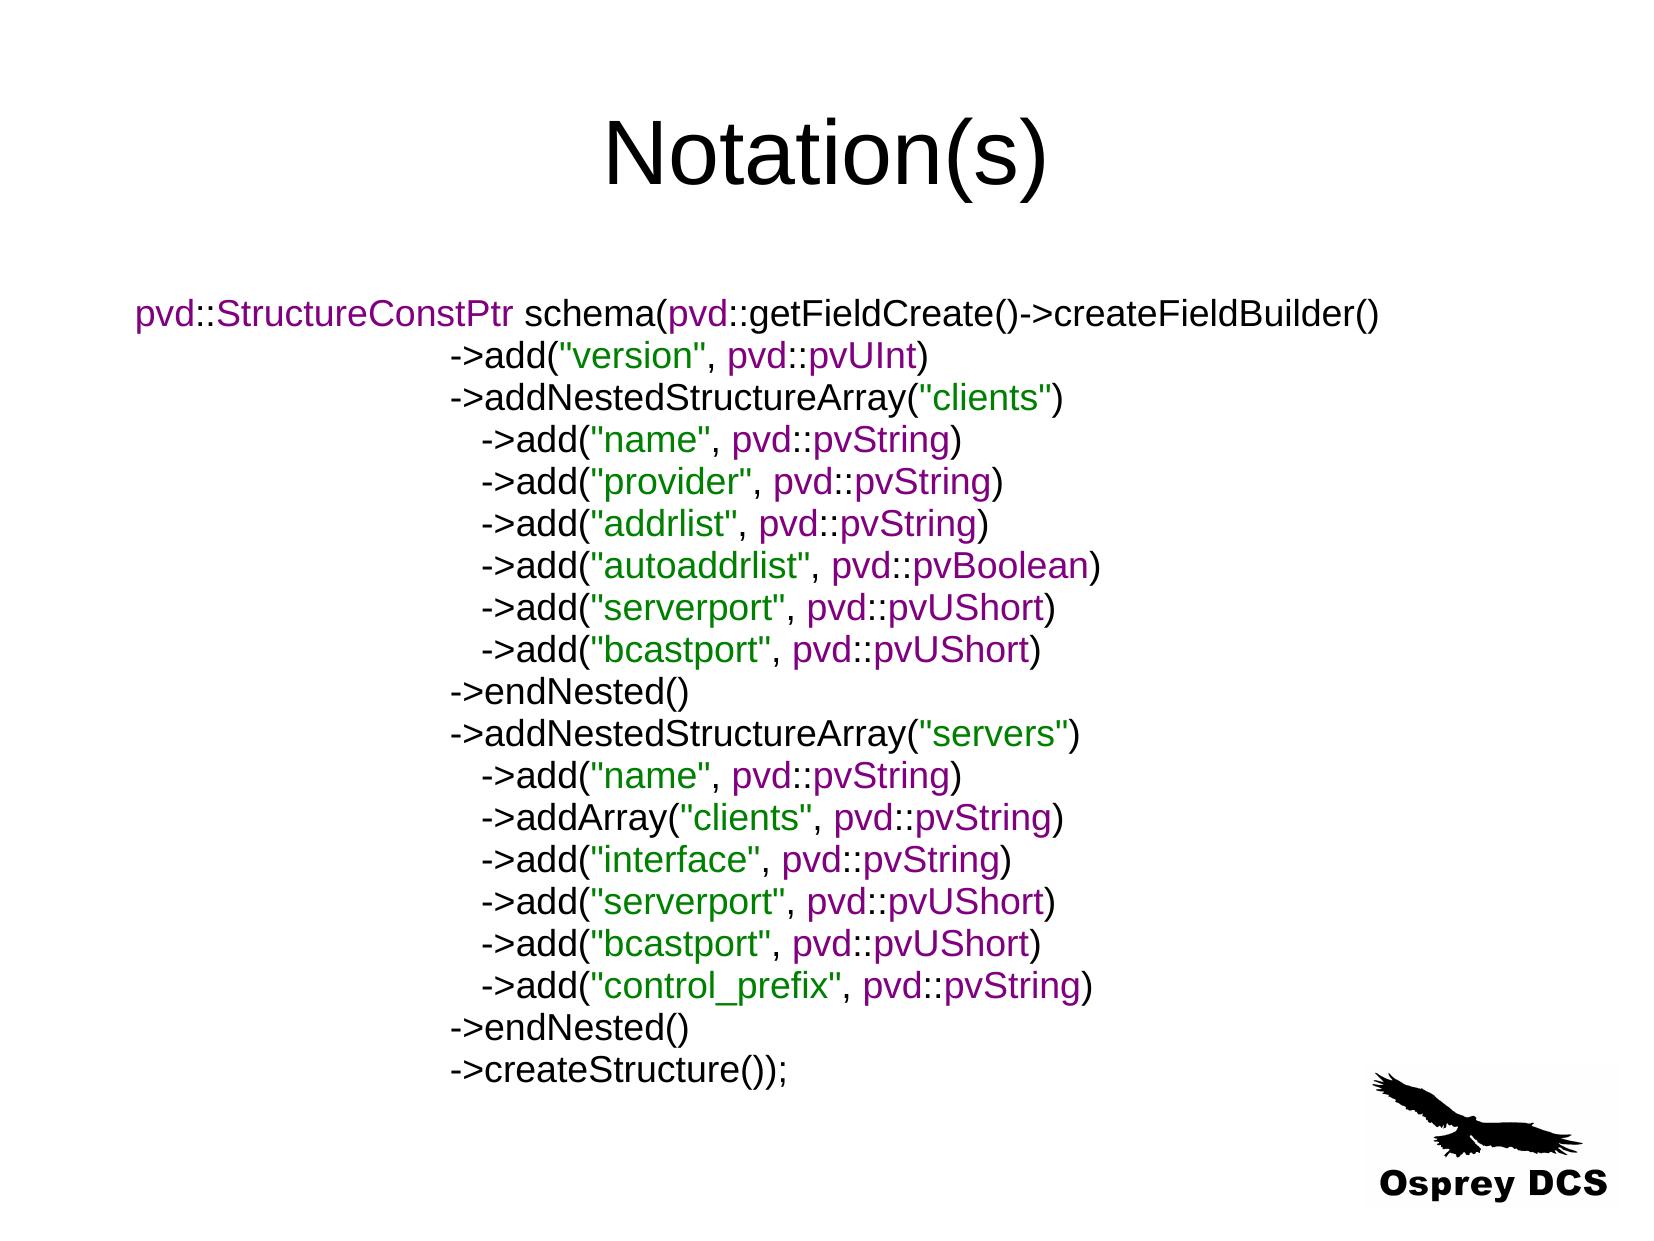

# Notation(s)
pvd::StructureConstPtr schema(pvd::getFieldCreate()->createFieldBuilder()
 ->add("version", pvd::pvUInt)
 ->addNestedStructureArray("clients")
 ->add("name", pvd::pvString)
 ->add("provider", pvd::pvString)
 ->add("addrlist", pvd::pvString)
 ->add("autoaddrlist", pvd::pvBoolean)
 ->add("serverport", pvd::pvUShort)
 ->add("bcastport", pvd::pvUShort)
 ->endNested()
 ->addNestedStructureArray("servers")
 ->add("name", pvd::pvString)
 ->addArray("clients", pvd::pvString)
 ->add("interface", pvd::pvString)
 ->add("serverport", pvd::pvUShort)
 ->add("bcastport", pvd::pvUShort)
 ->add("control_prefix", pvd::pvString)
 ->endNested()
 ->createStructure());